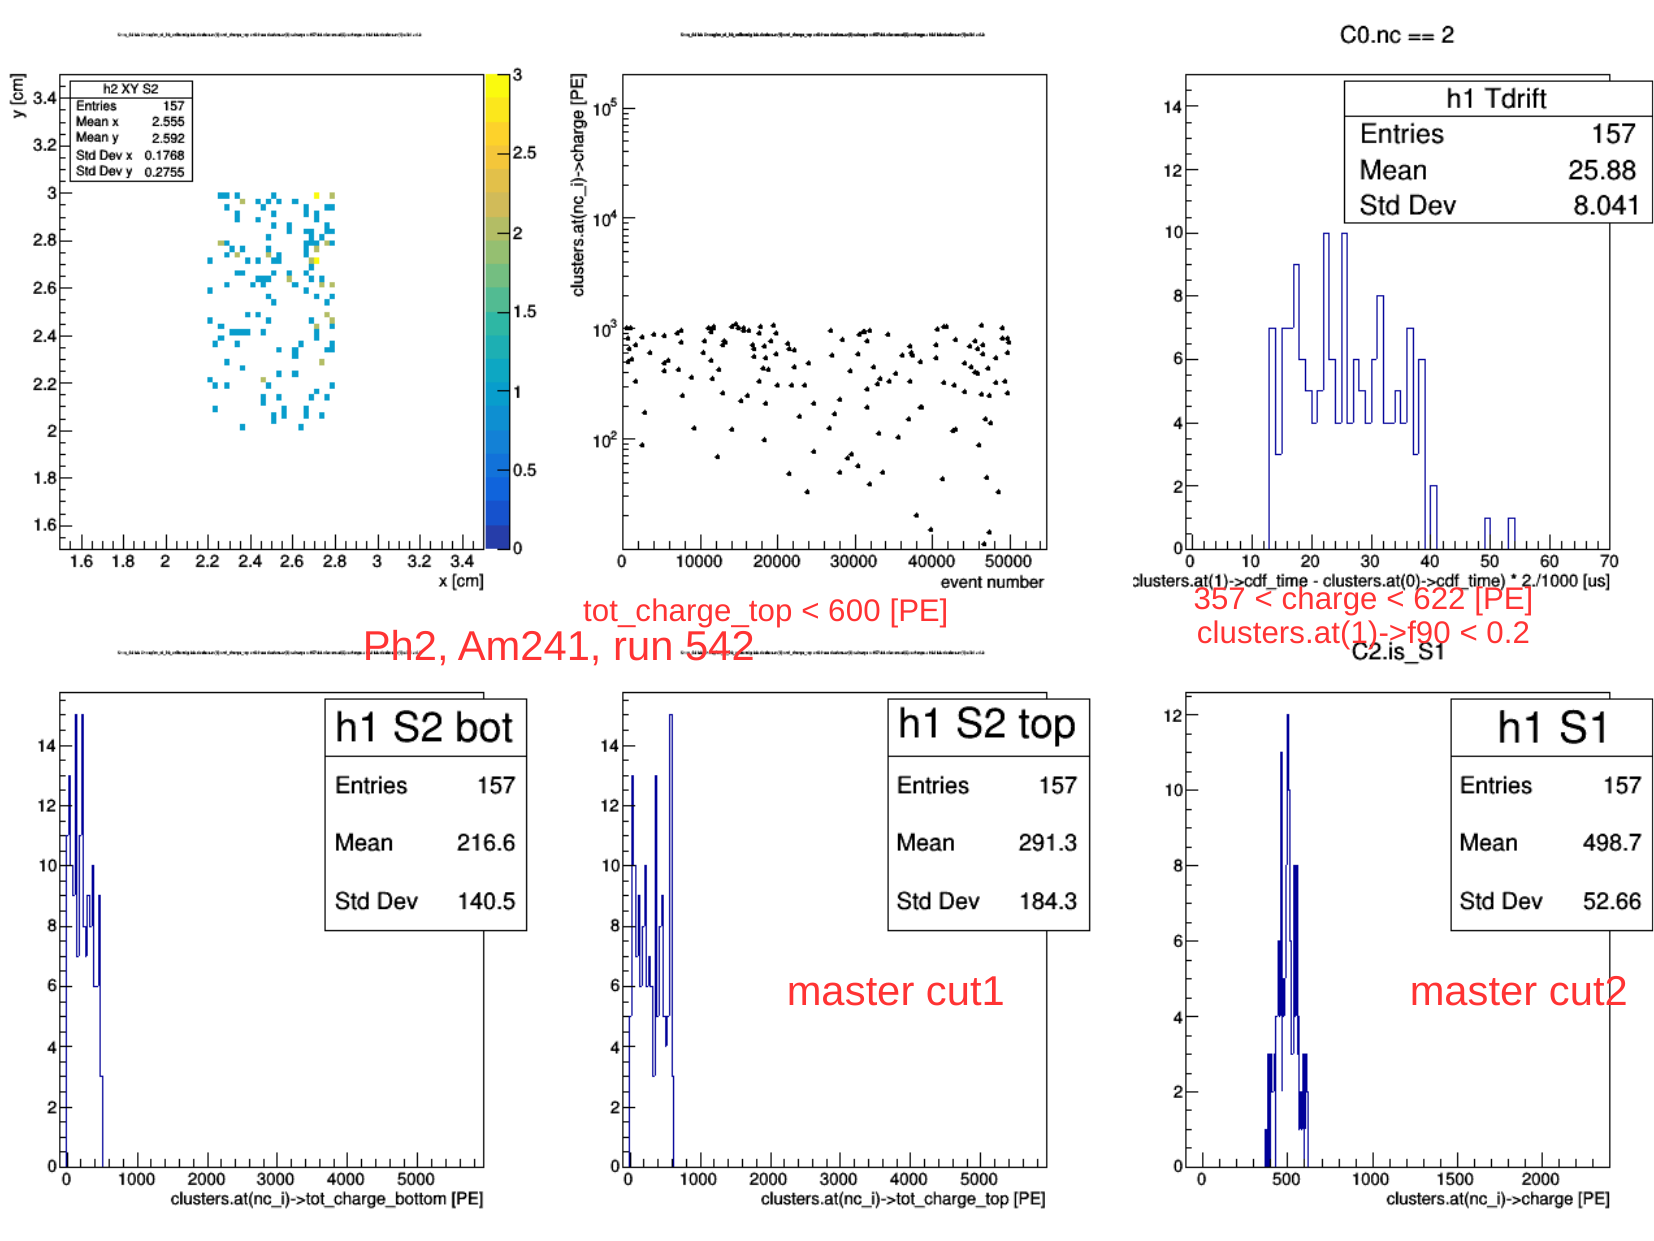

357 < charge < 622 [PE]
clusters.at(1)->f90 < 0.2
tot_charge_top < 600 [PE]
Ph2, Am241, run 542
master cut1
master cut2